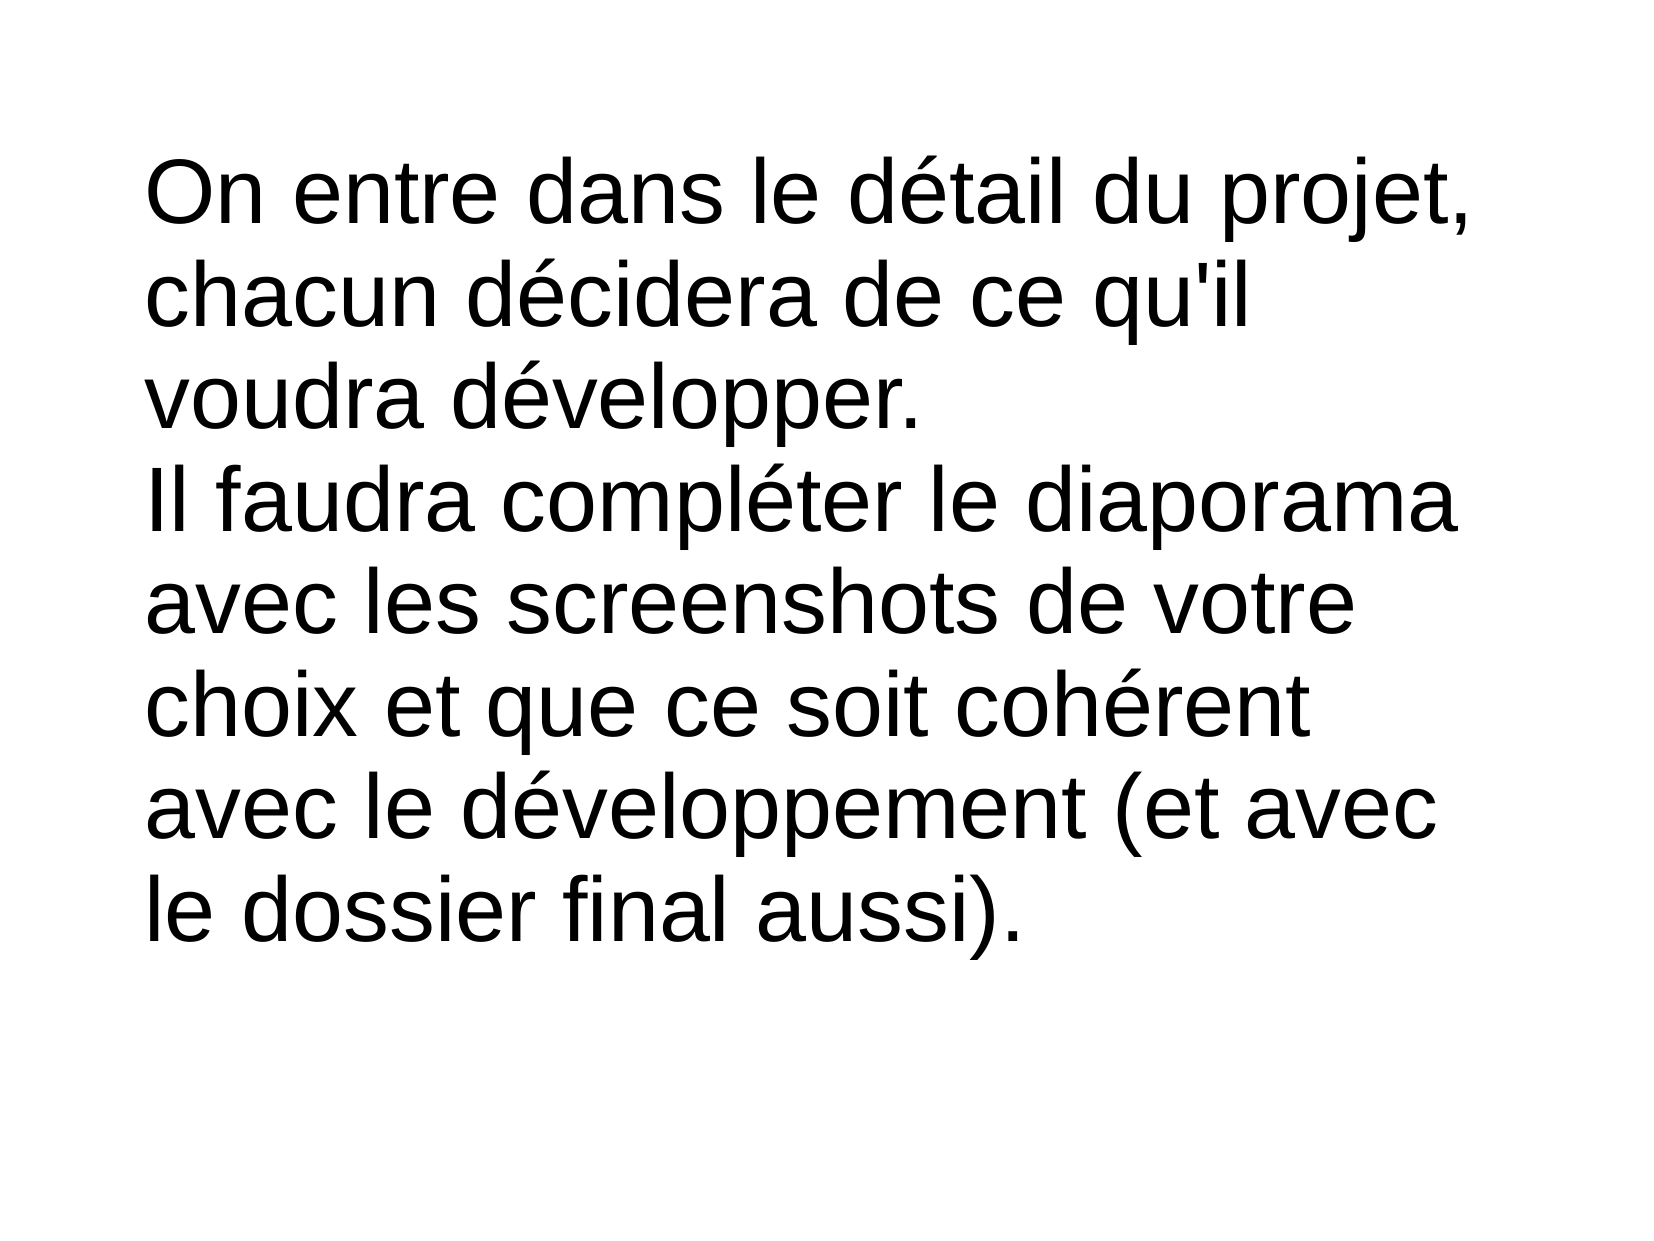

On entre dans le détail du projet, chacun décidera de ce qu'il voudra développer.
Il faudra compléter le diaporama avec les screenshots de votre choix et que ce soit cohérent avec le développement (et avec le dossier final aussi).